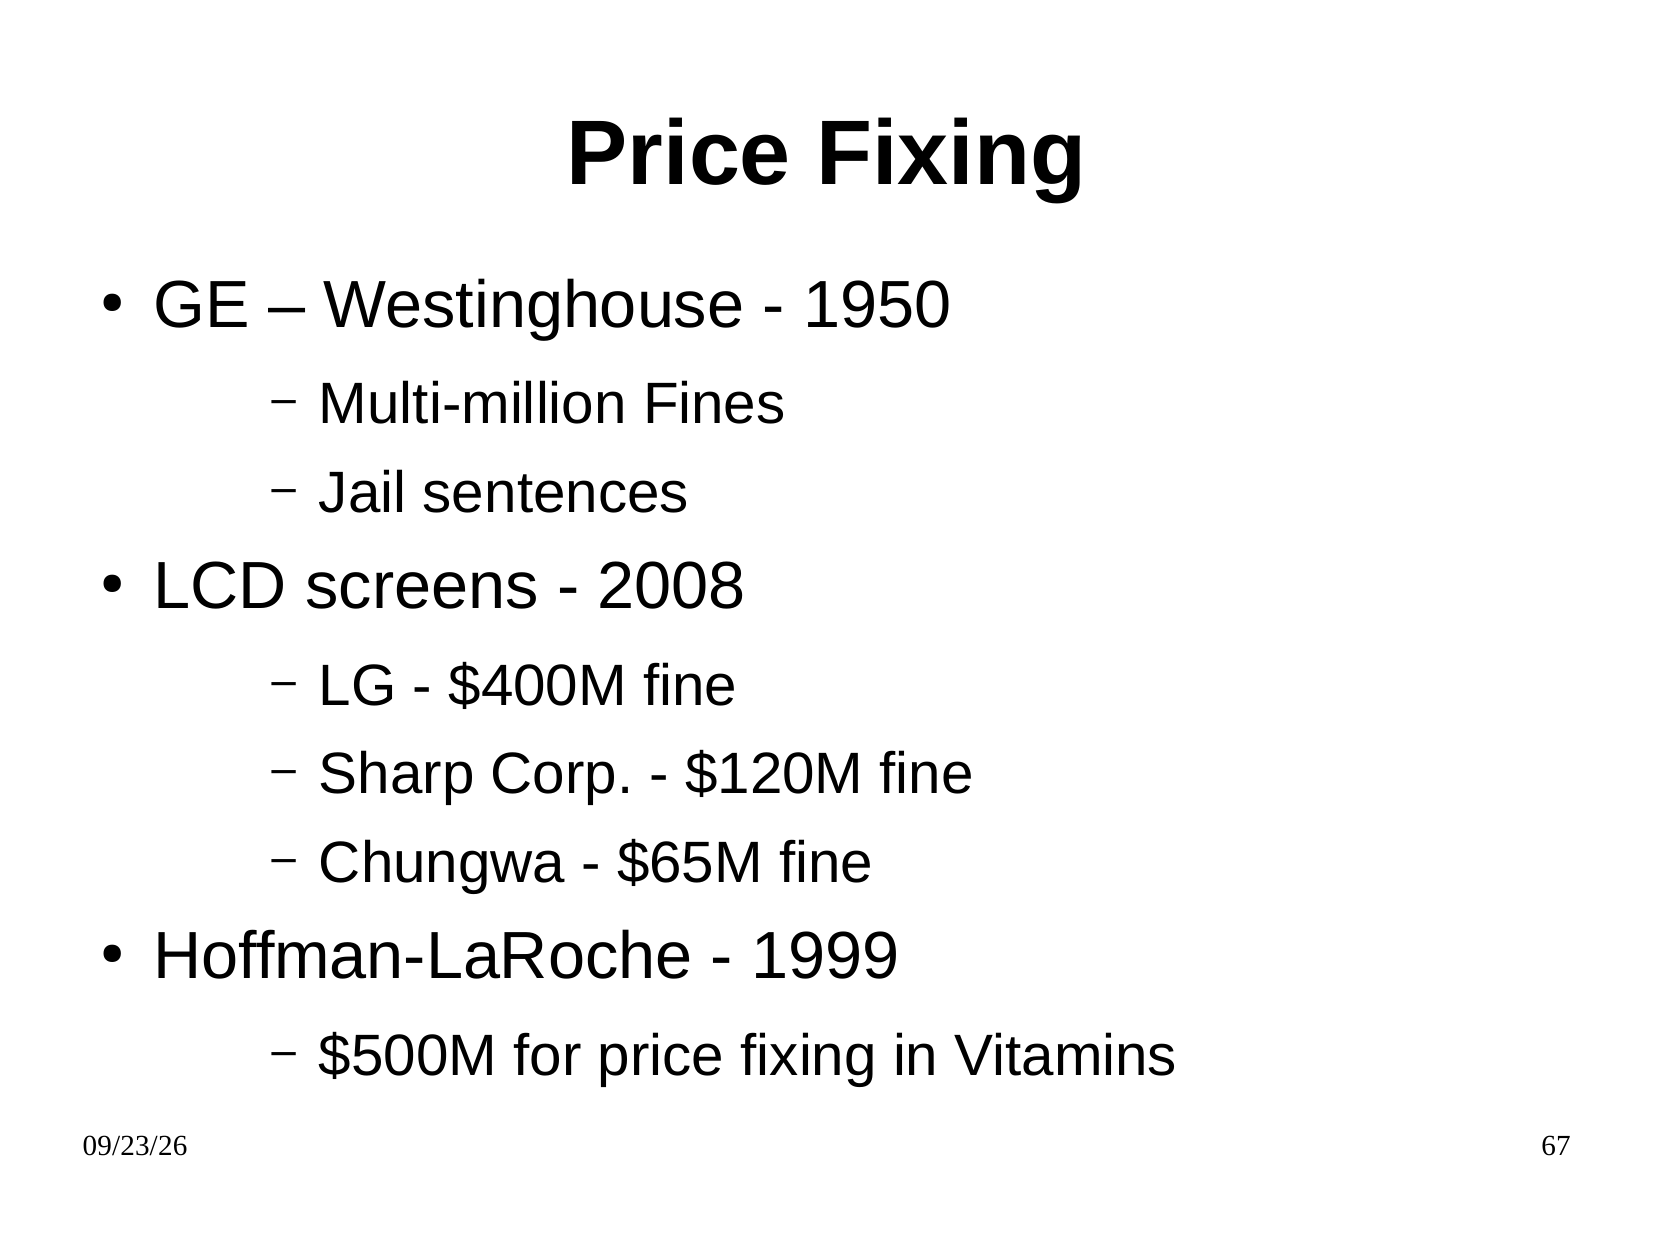

# Price Fixing
GE – Westinghouse - 1950
Multi-million Fines
Jail sentences
LCD screens - 2008
LG - $400M fine
Sharp Corp. - $120M fine
Chungwa - $65M fine
Hoffman-LaRoche - 1999
$500M for price fixing in Vitamins
67